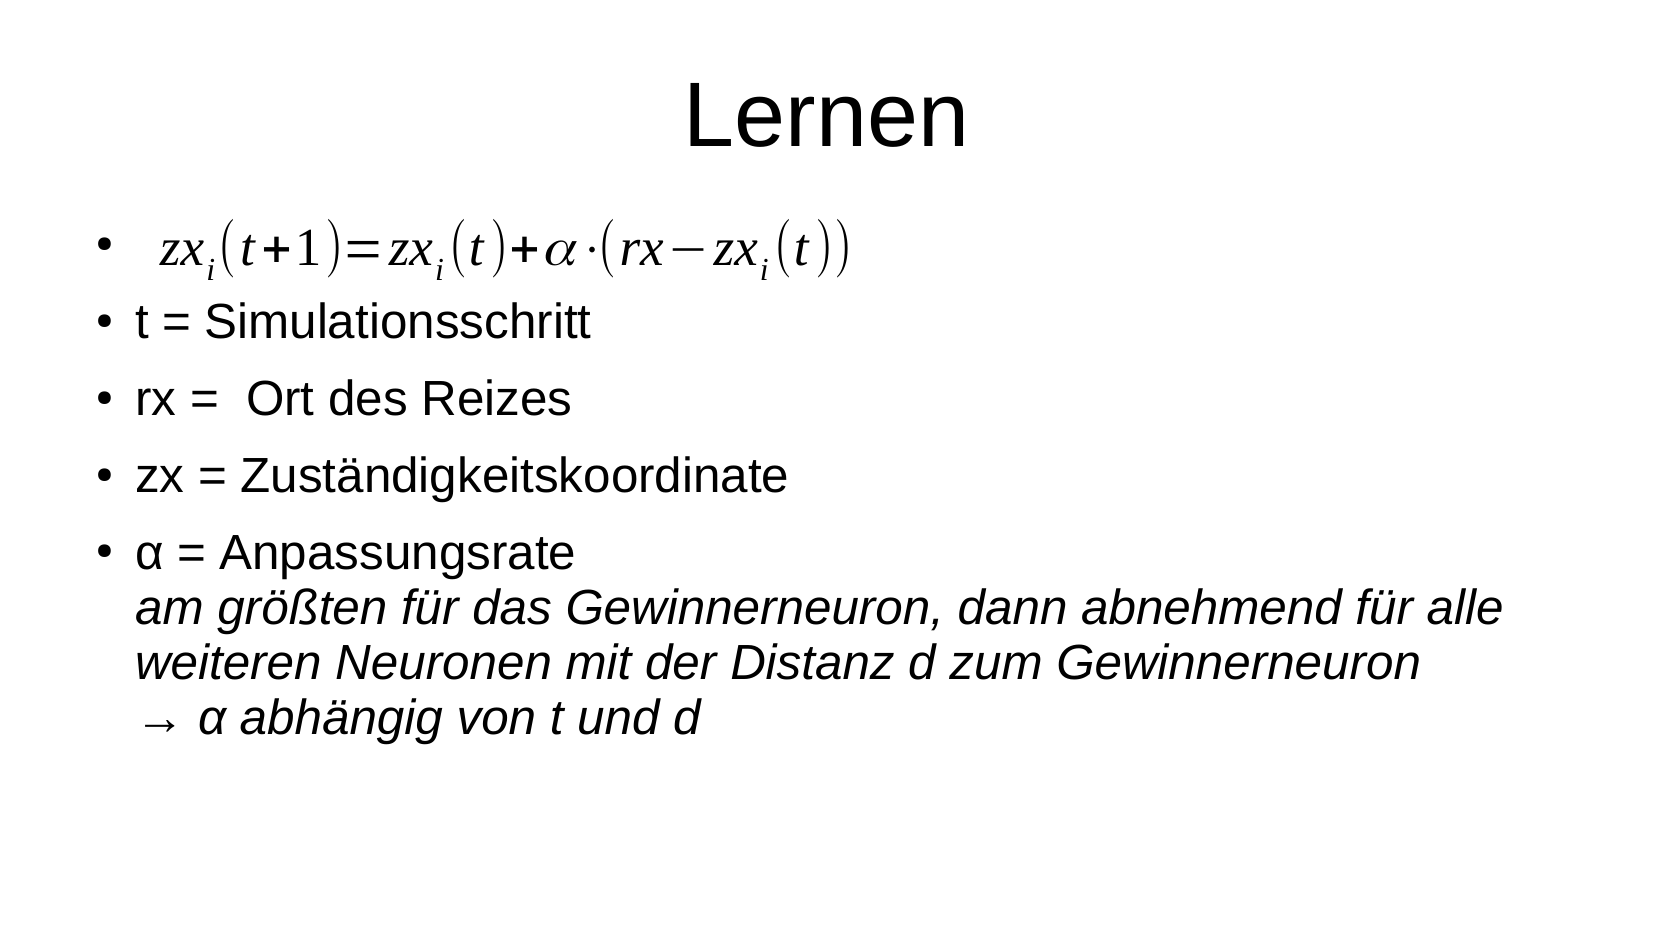

# Lernen
t = Simulationsschritt
rx = Ort des Reizes
zx = Zuständigkeitskoordinate
α = Anpassungsrate
am größten für das Gewinnerneuron, dann abnehmend für alle weiteren Neuronen mit der Distanz d zum Gewinnerneuron
→ α abhängig von t und d